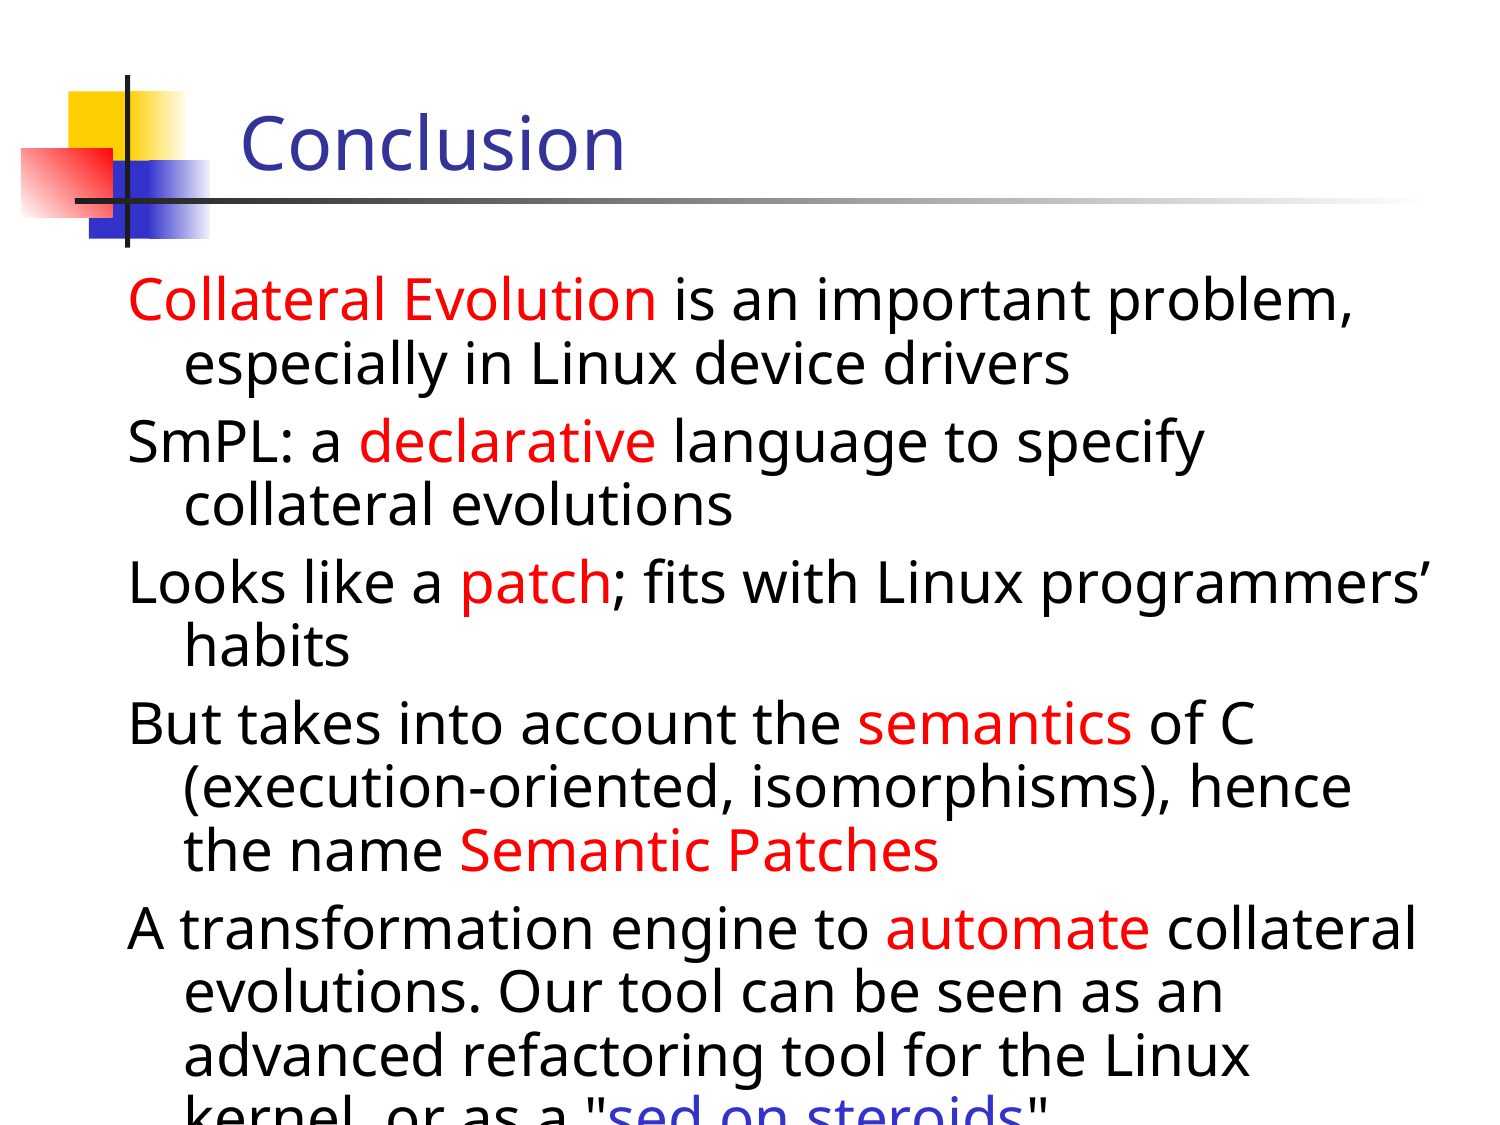

# Conclusion
Collateral Evolution is an important problem, especially in Linux device drivers
SmPL: a declarative language to specify collateral evolutions
Looks like a patch; fits with Linux programmers’ habits
But takes into account the semantics of C (execution-oriented, isomorphisms), hence the name Semantic Patches
A transformation engine to automate collateral evolutions. Our tool can be seen as an advanced refactoring tool for the Linux kernel, or as a "sed on steroids"